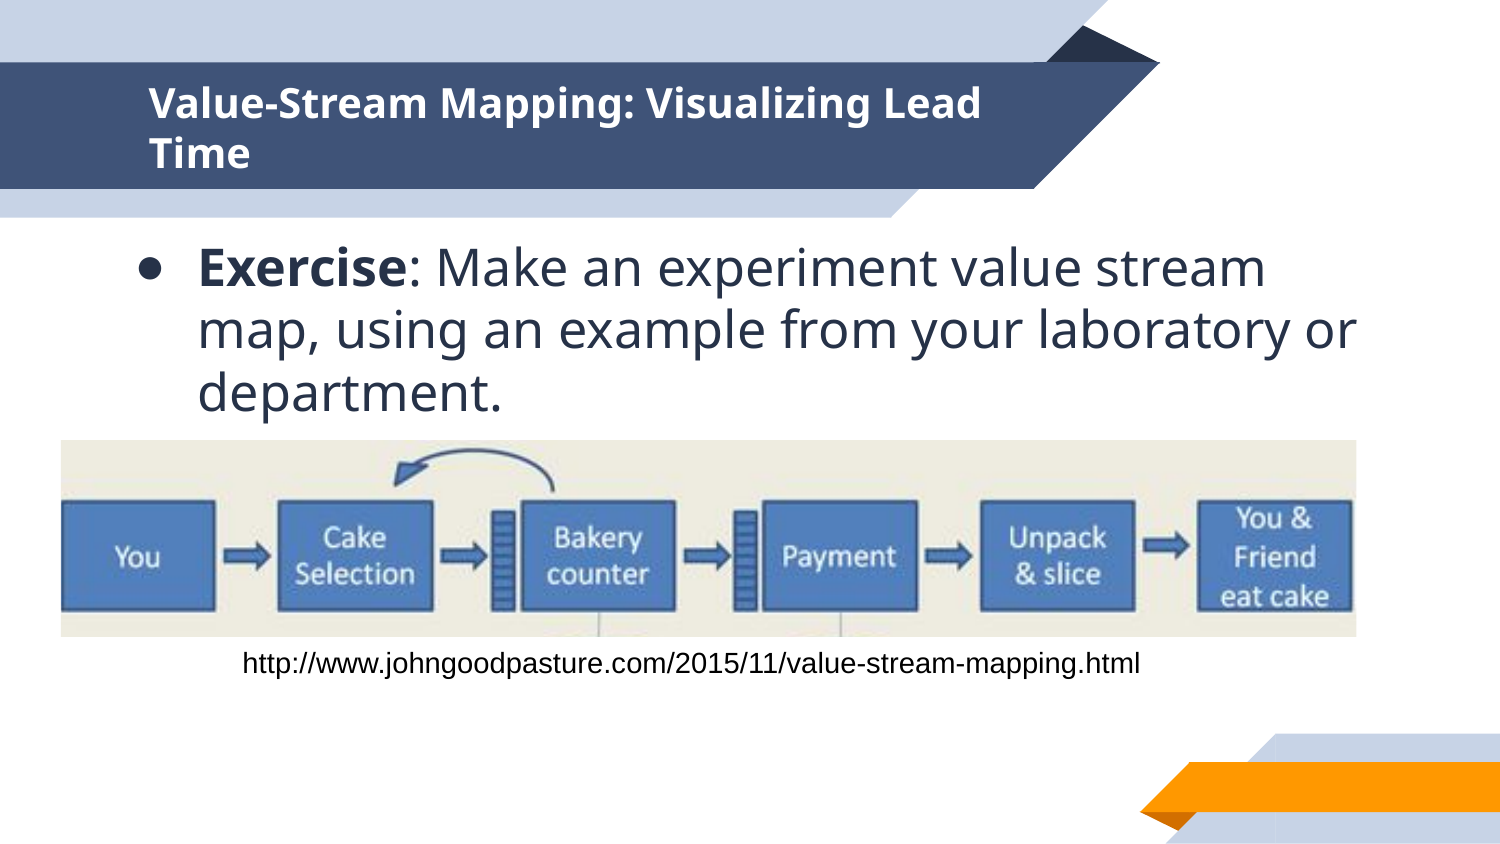

# Value-Stream Mapping: Visualizing Lead Time
Exercise: Make an experiment value stream map, using an example from your laboratory or department.
http://www.johngoodpasture.com/2015/11/value-stream-mapping.html